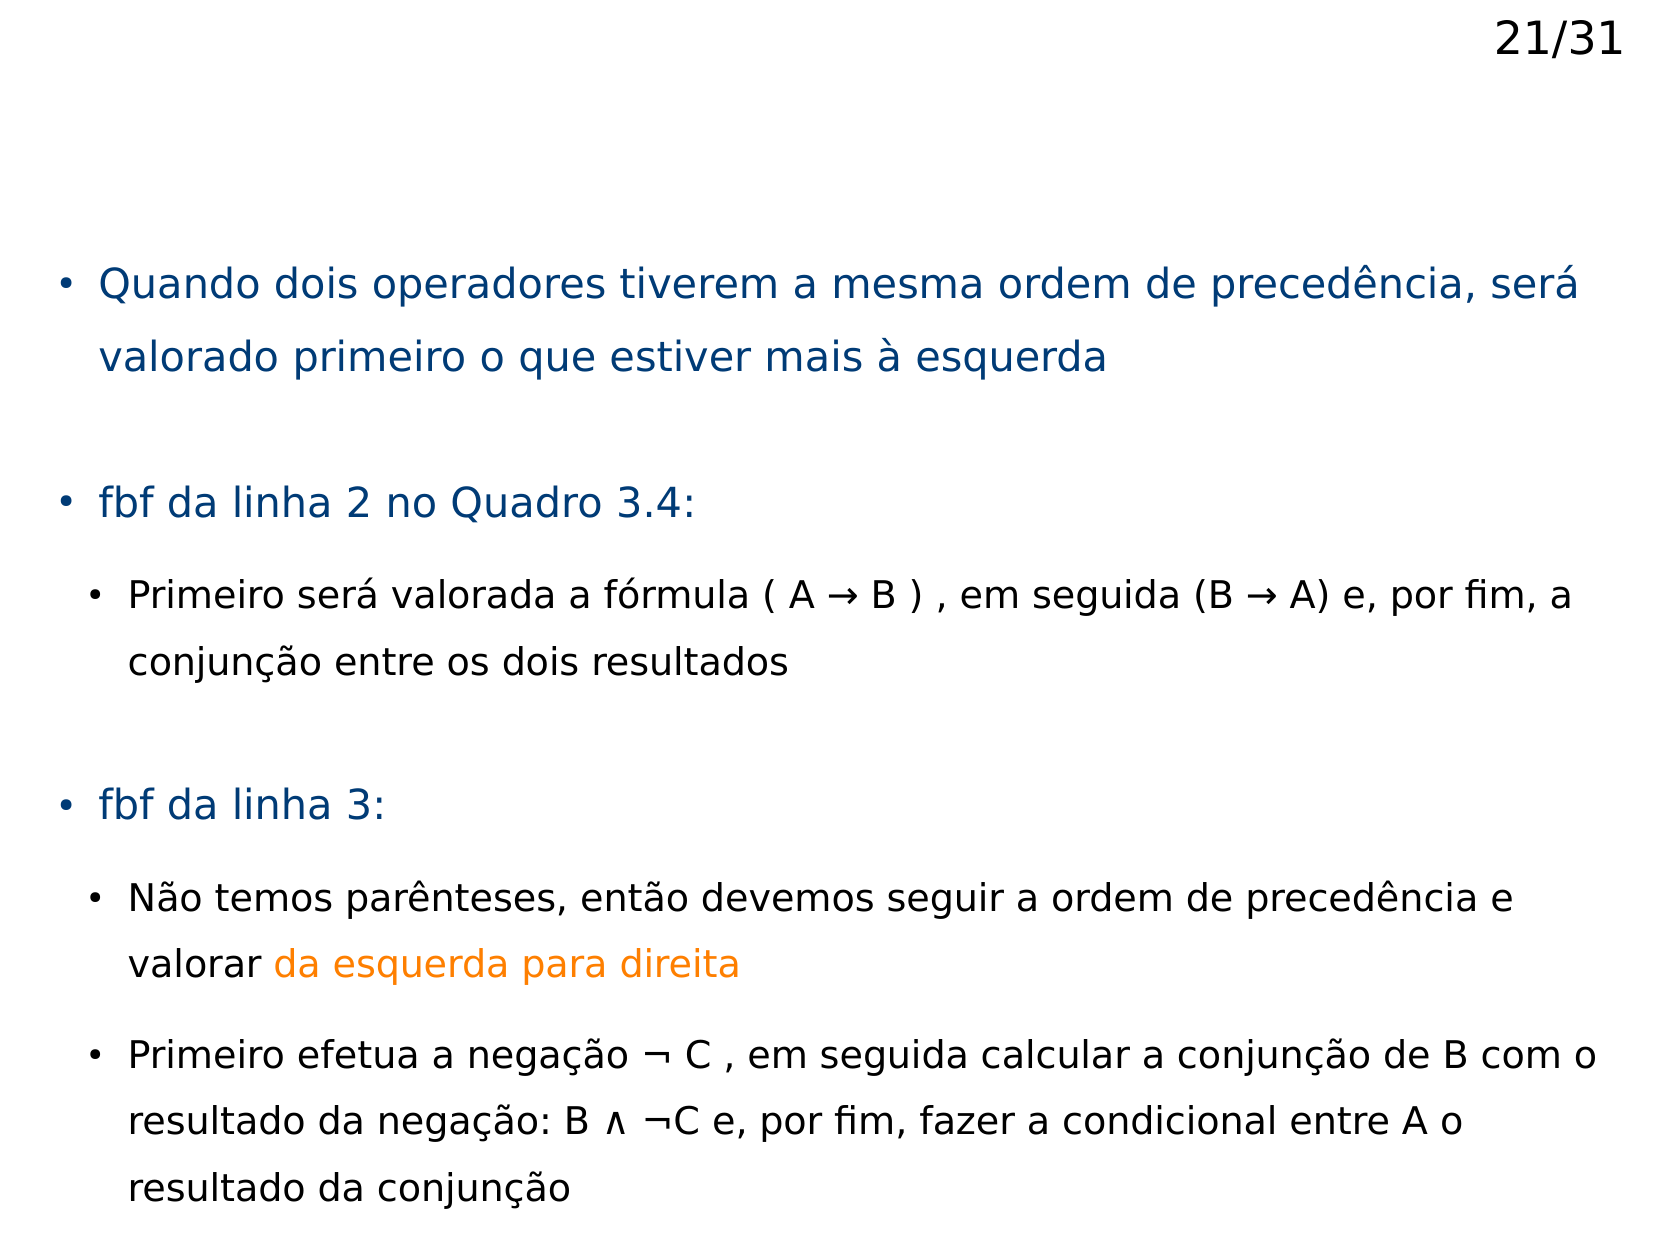

21
#
Quando dois operadores tiverem a mesma ordem de precedência, será valorado primeiro o que estiver mais à esquerda
fbf da linha 2 no Quadro 3.4:
Primeiro será valorada a fórmula ( A → B ) , em seguida (B → A) e, por fim, a conjunção entre os dois resultados
fbf da linha 3:
Não temos parênteses, então devemos seguir a ordem de precedência e valorar da esquerda para direita
Primeiro efetua a negação ¬ C , em seguida calcular a conjunção de B com o resultado da negação: B ∧ ¬C e, por fim, fazer a condicional entre A o resultado da conjunção